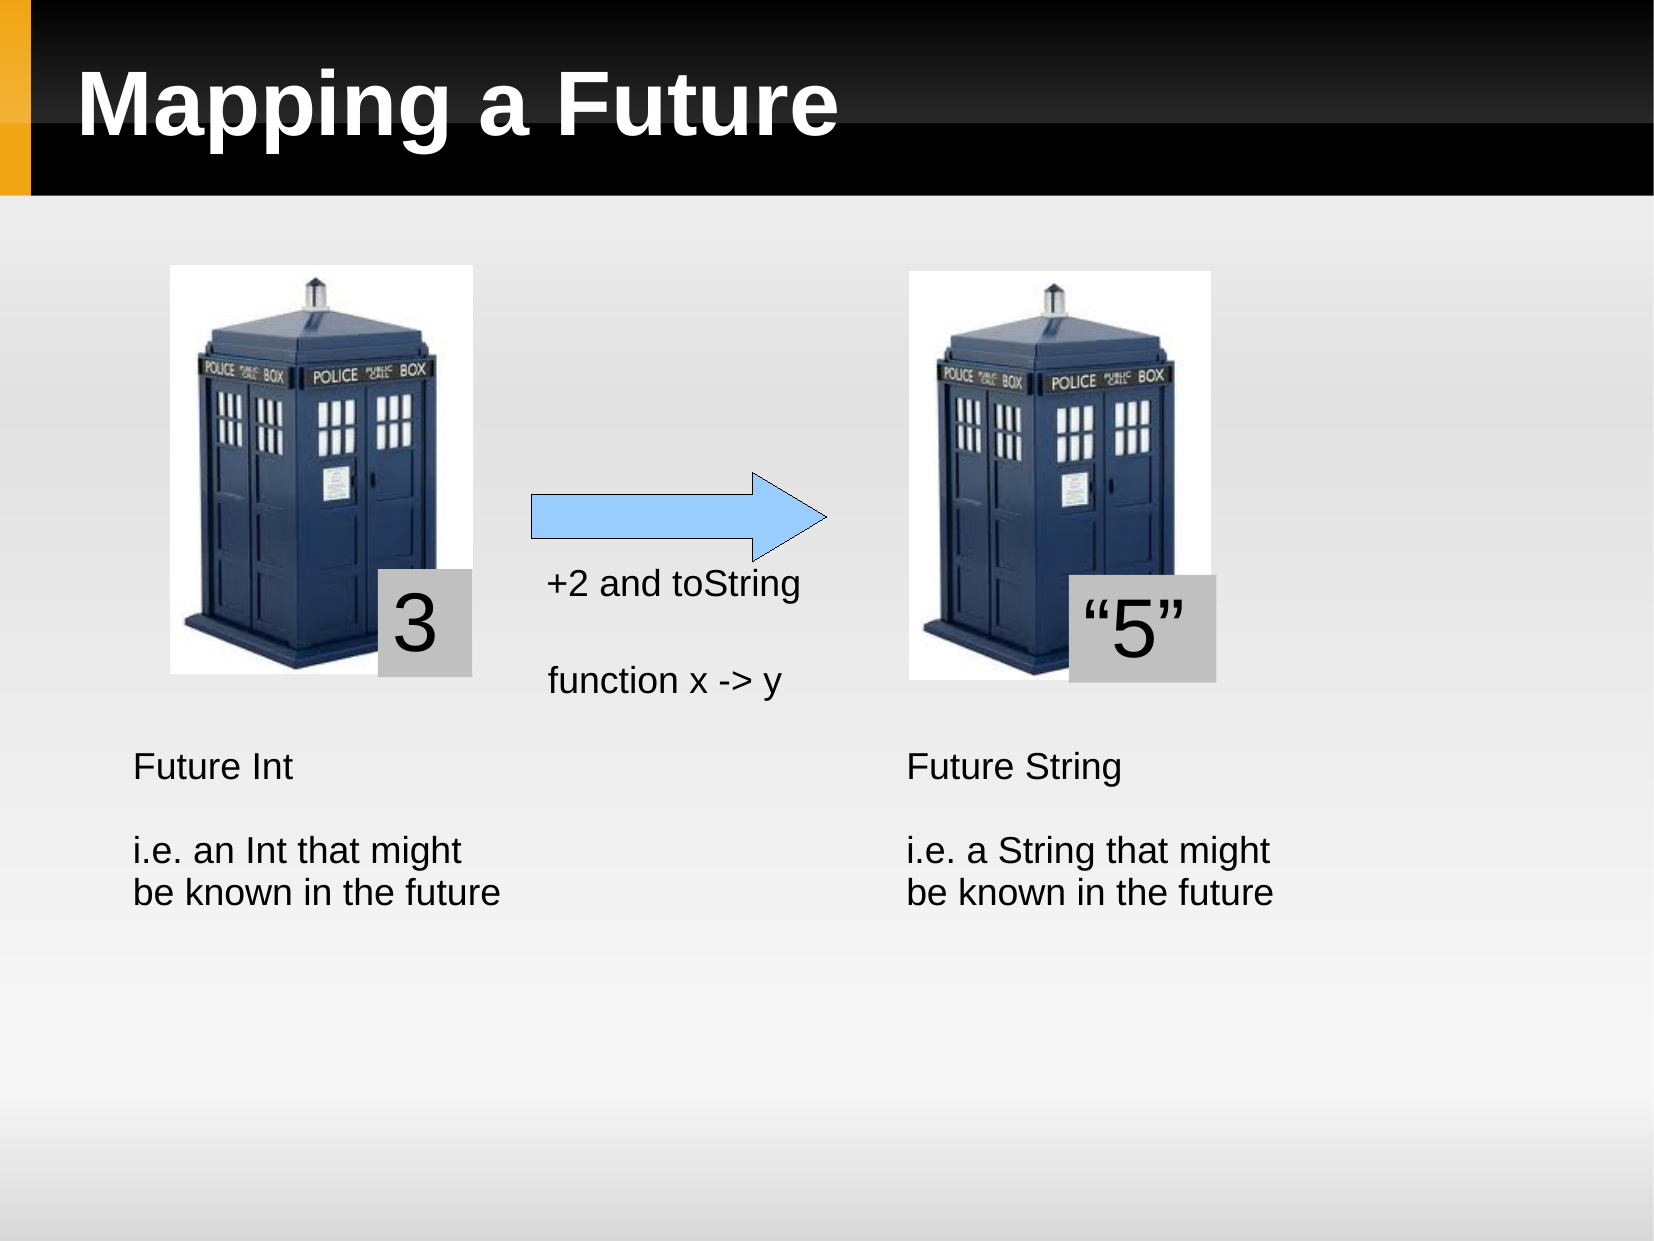

# Mapping a Future
+2 and toString
3
“5”
function x -> y
Future Int
i.e. an Int that might
be known in the future
Future String
i.e. a String that might
be known in the future